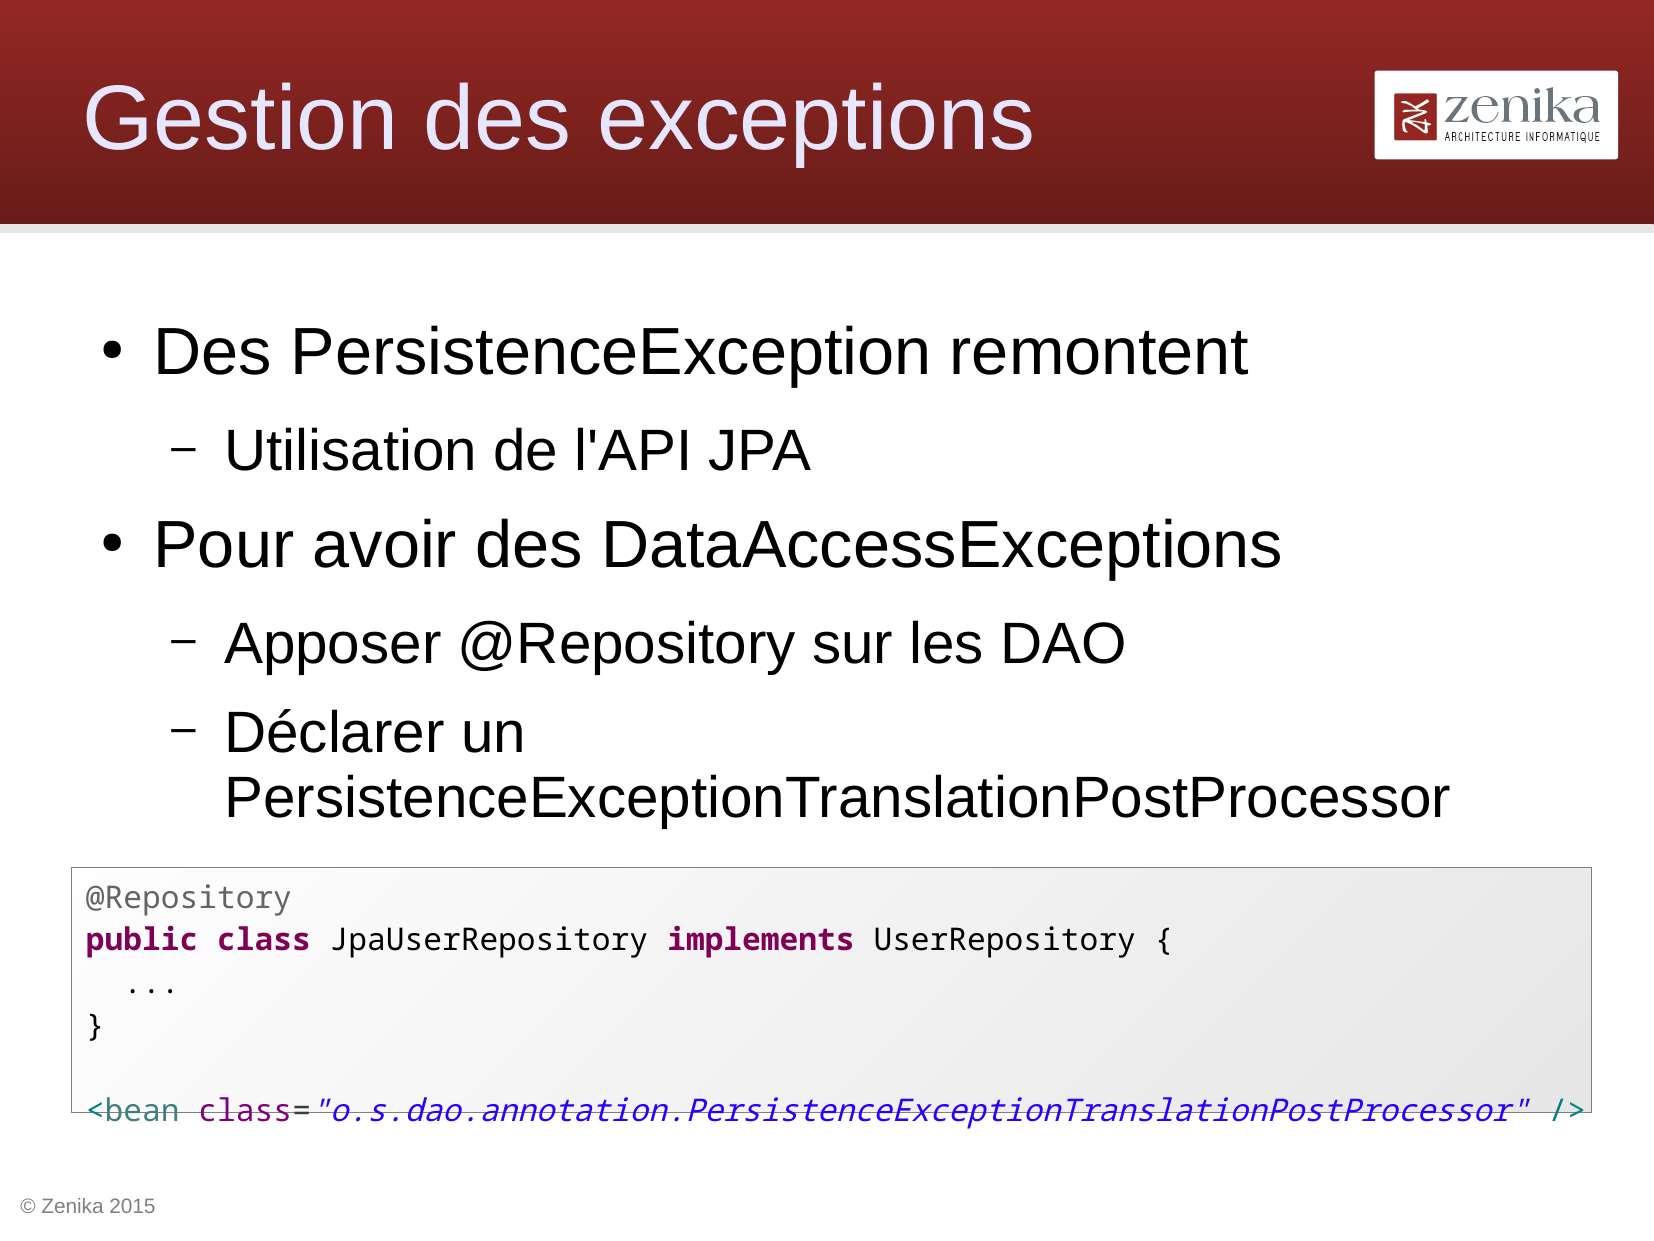

# Gestion des exceptions
Des PersistenceException remontent
Utilisation de l'API JPA
Pour avoir des DataAccessExceptions
Apposer @Repository sur les DAO
Déclarer un PersistenceExceptionTranslationPostProcessor
@Repository
public class JpaUserRepository implements UserRepository {
 ...
}
<bean class="o.s.dao.annotation.PersistenceExceptionTranslationPostProcessor" />